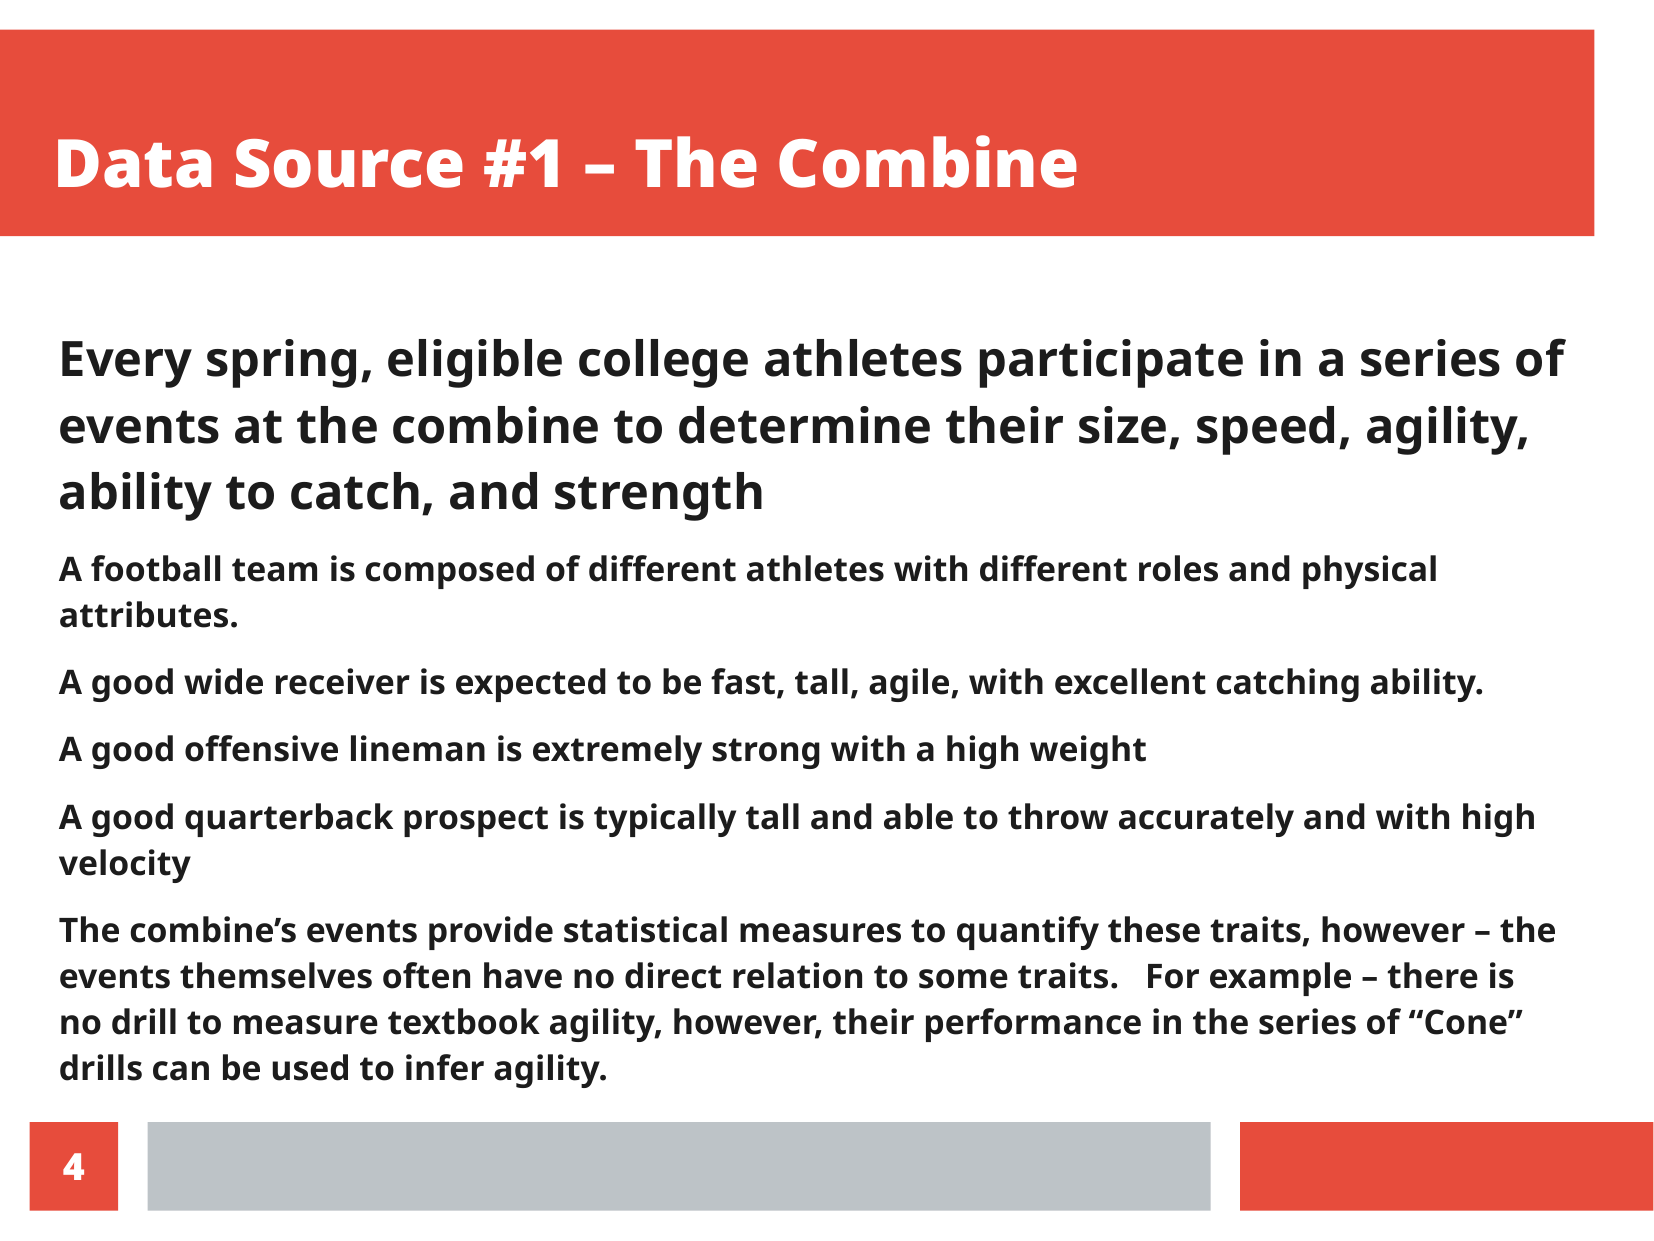

# Data Source #1 – The Combine
Every spring, eligible college athletes participate in a series of events at the combine to determine their size, speed, agility, ability to catch, and strength
A football team is composed of different athletes with different roles and physical attributes.
A good wide receiver is expected to be fast, tall, agile, with excellent catching ability.
A good offensive lineman is extremely strong with a high weight
A good quarterback prospect is typically tall and able to throw accurately and with high velocity
The combine’s events provide statistical measures to quantify these traits, however – the events themselves often have no direct relation to some traits. For example – there is no drill to measure textbook agility, however, their performance in the series of “Cone” drills can be used to infer agility.
4